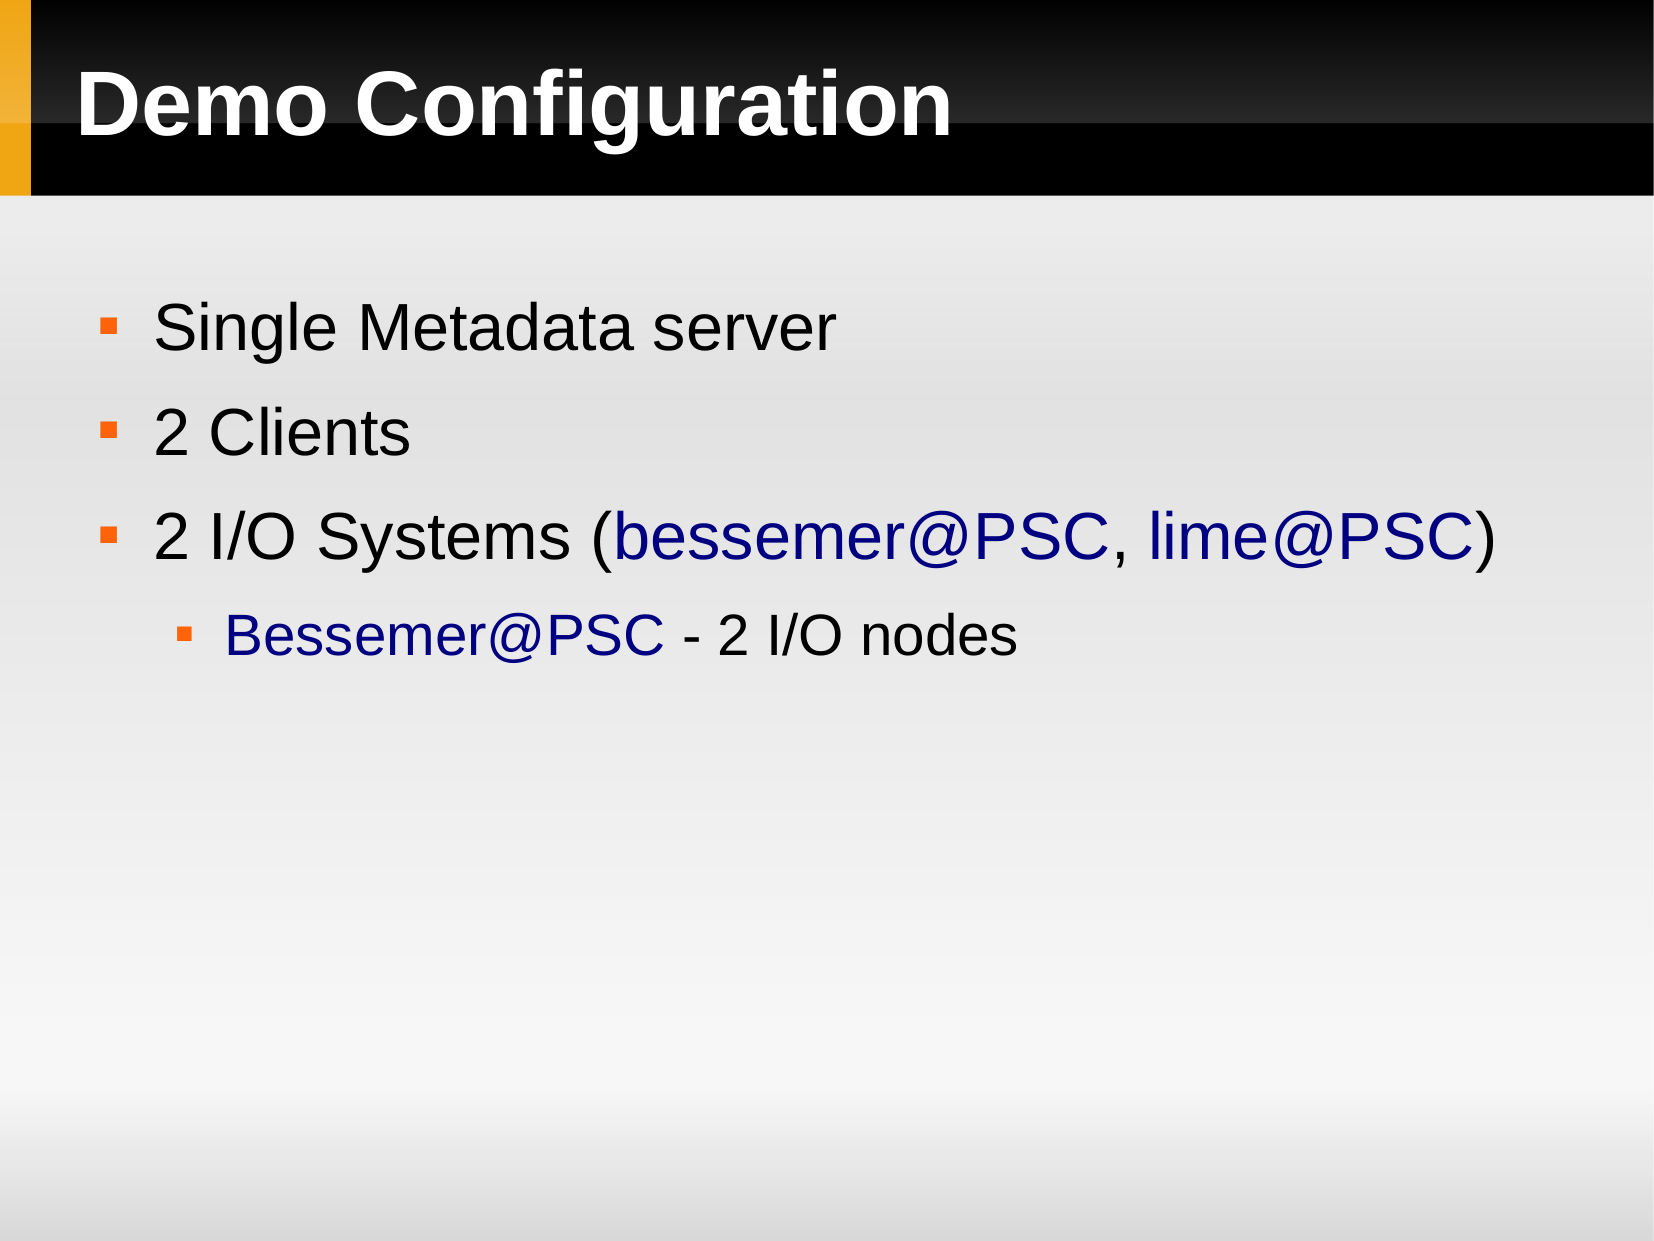

# Demo Configuration
Single Metadata server
2 Clients
2 I/O Systems (bessemer@PSC, lime@PSC)
Bessemer@PSC - 2 I/O nodes